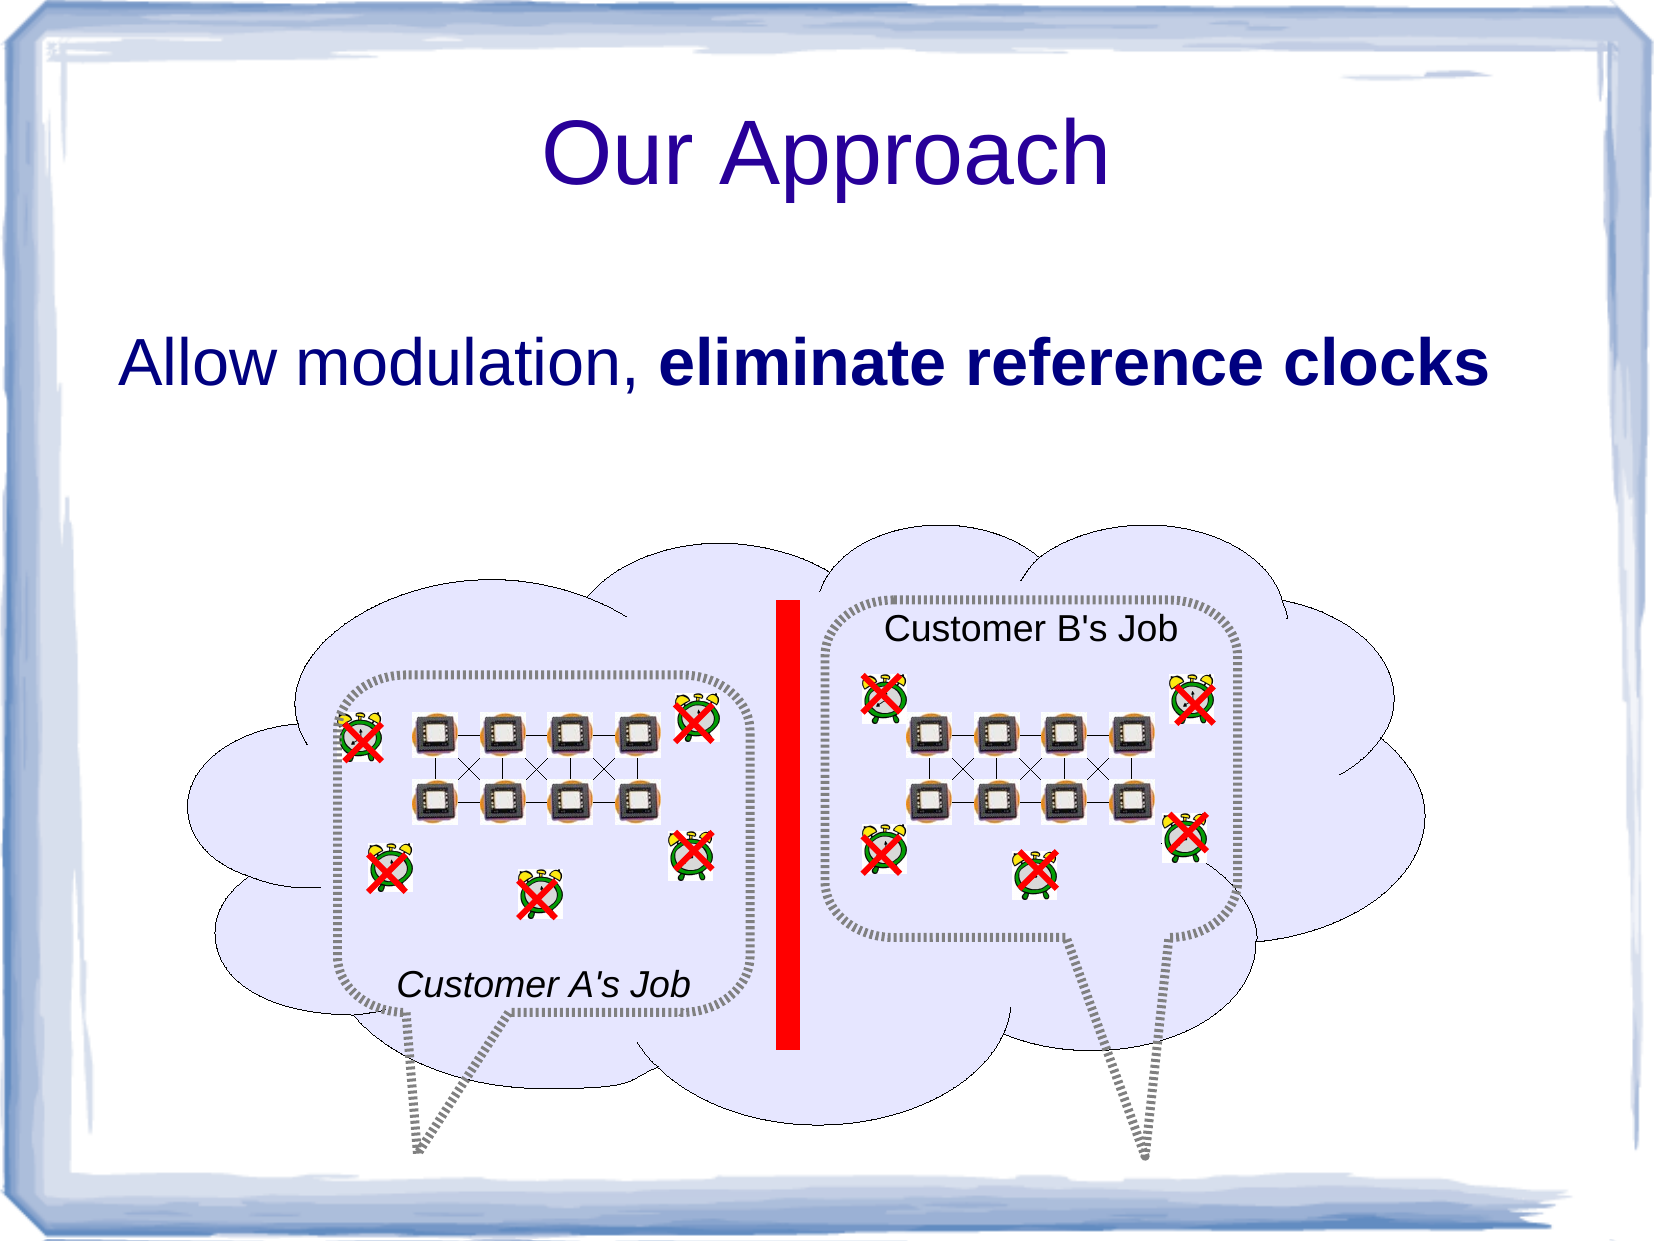

# Our Approach
Allow modulation, eliminate reference clocks
Customer B's Job
Customer A's Job